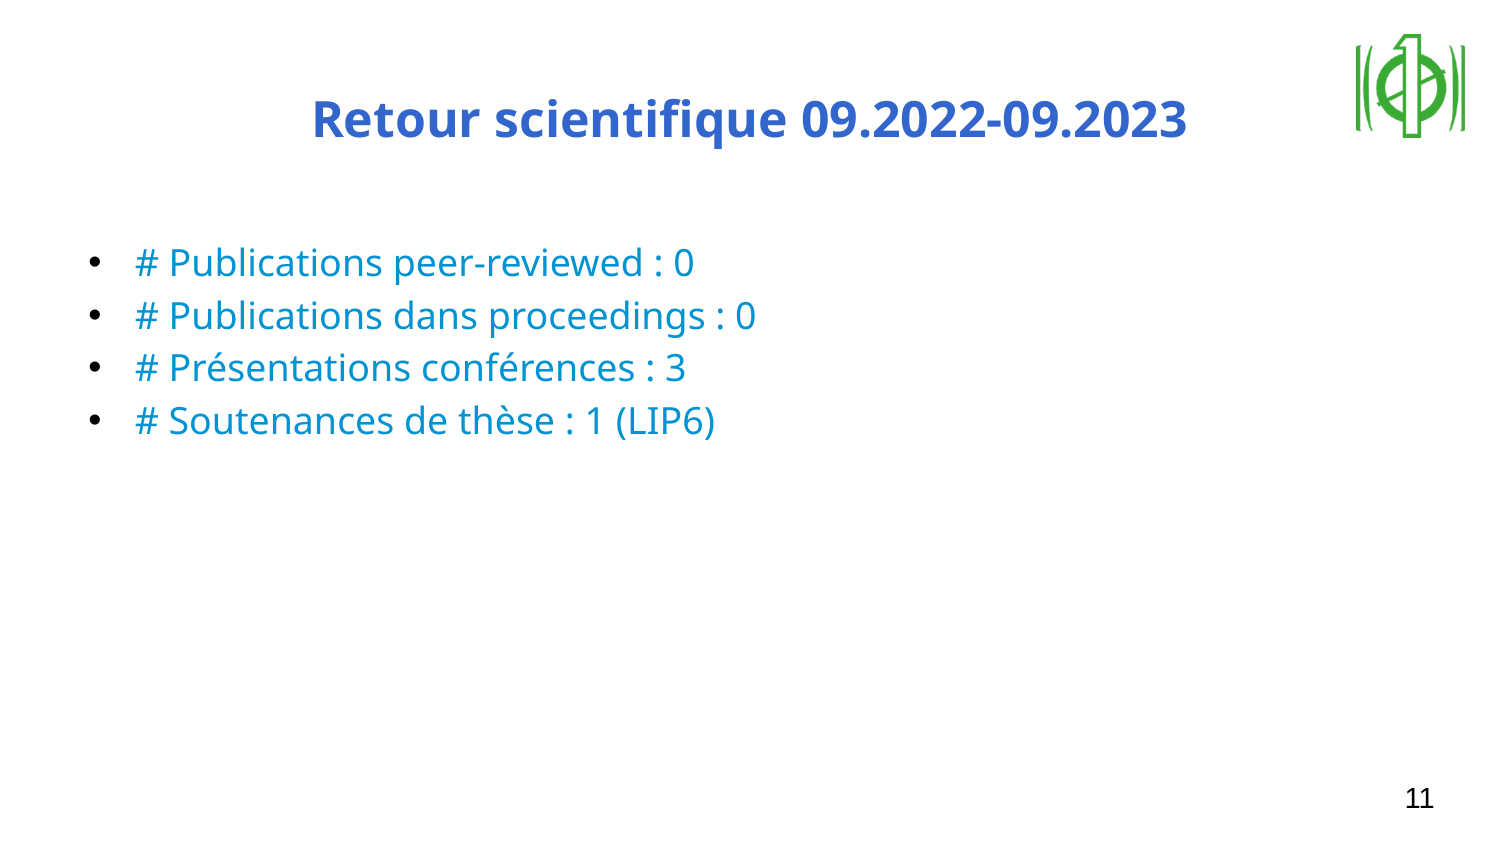

Retour scientifique 09.2022-09.2023
# Publications peer-reviewed : 0
# Publications dans proceedings : 0
# Présentations conférences : 3
# Soutenances de thèse : 1 (LIP6)